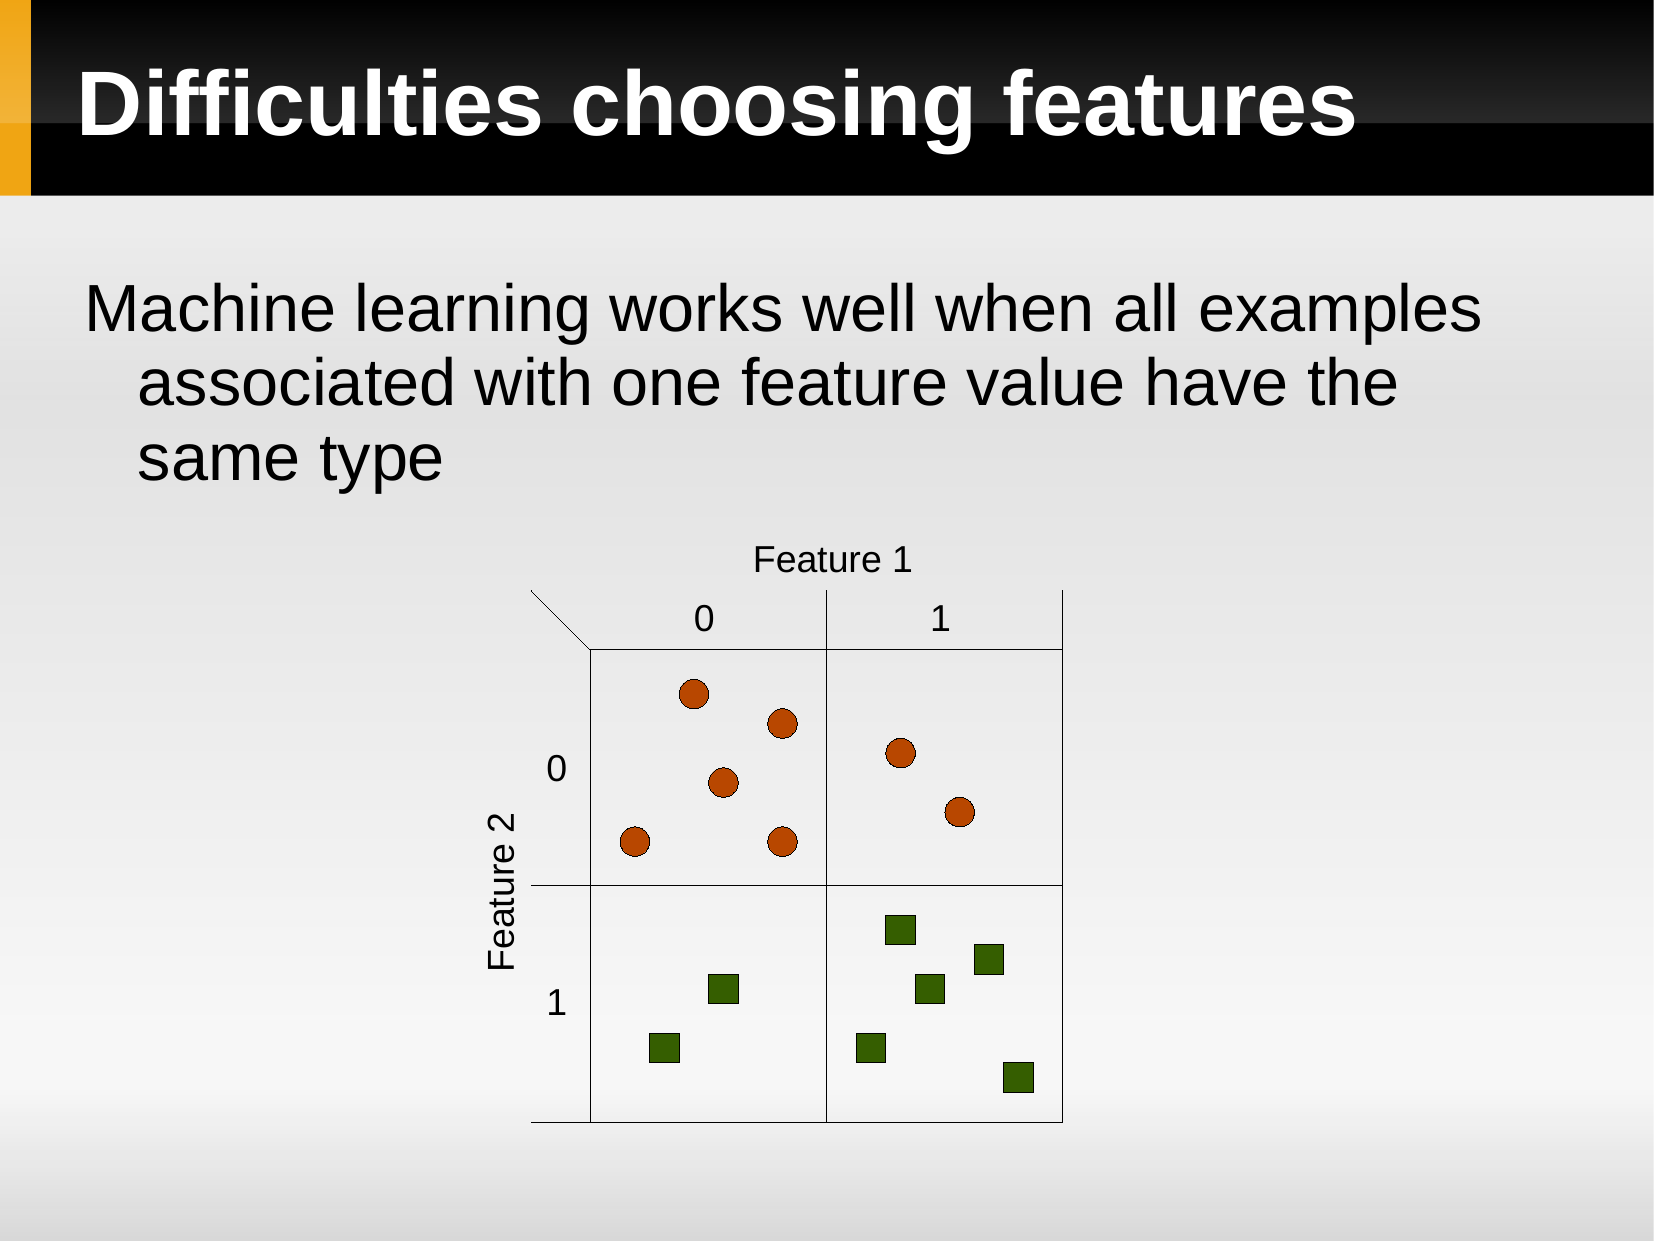

# Difficulties choosing features
Machine learning works well when all examples associated with one feature value have the same type
Feature 1
0
1
0
Feature 2
1